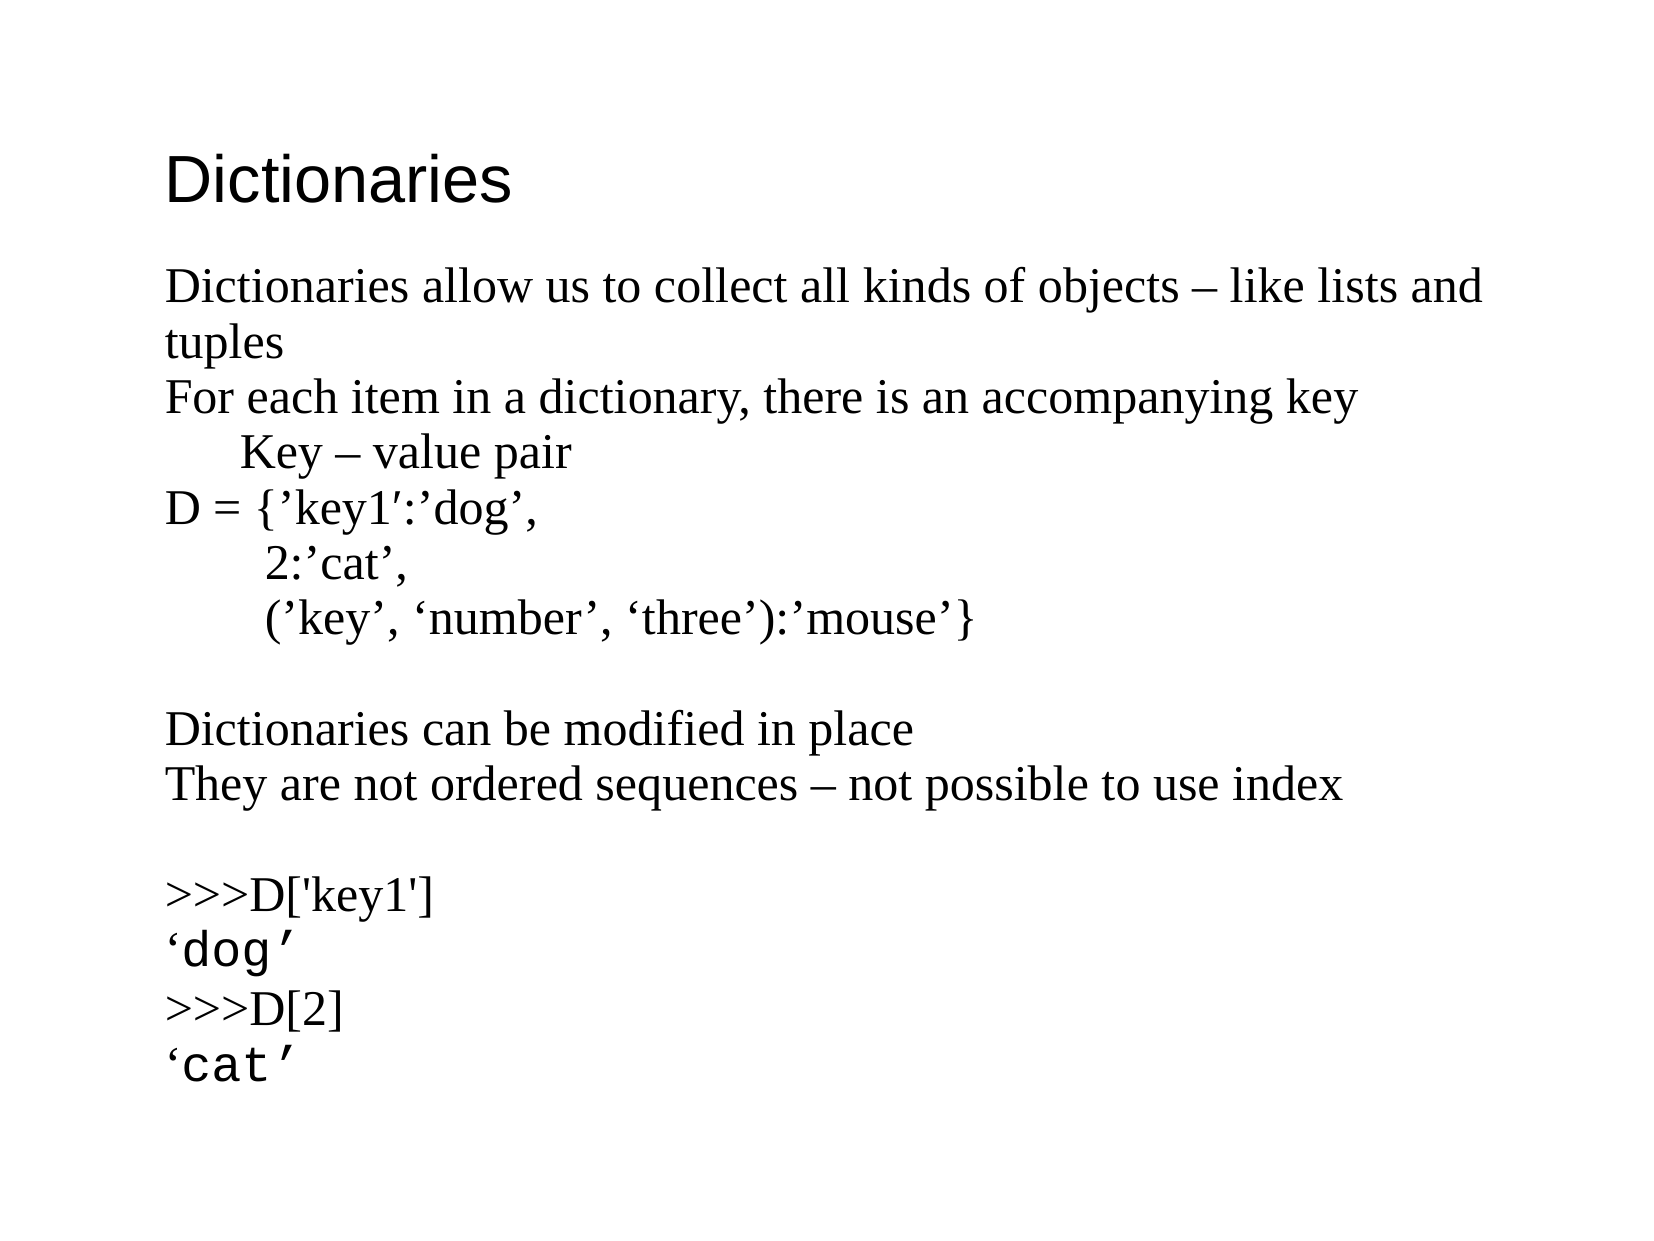

Dictionaries
Dictionaries allow us to collect all kinds of objects – like lists and tuples
For each item in a dictionary, there is an accompanying key
	Key – value pair
D = {’key1′:’dog’,
	 2:’cat’,
 (’key’, ‘number’, ‘three’):’mouse’}
Dictionaries can be modified in place
They are not ordered sequences – not possible to use index
>>>D['key1']
‘dog’
>>>D[2]
‘cat’